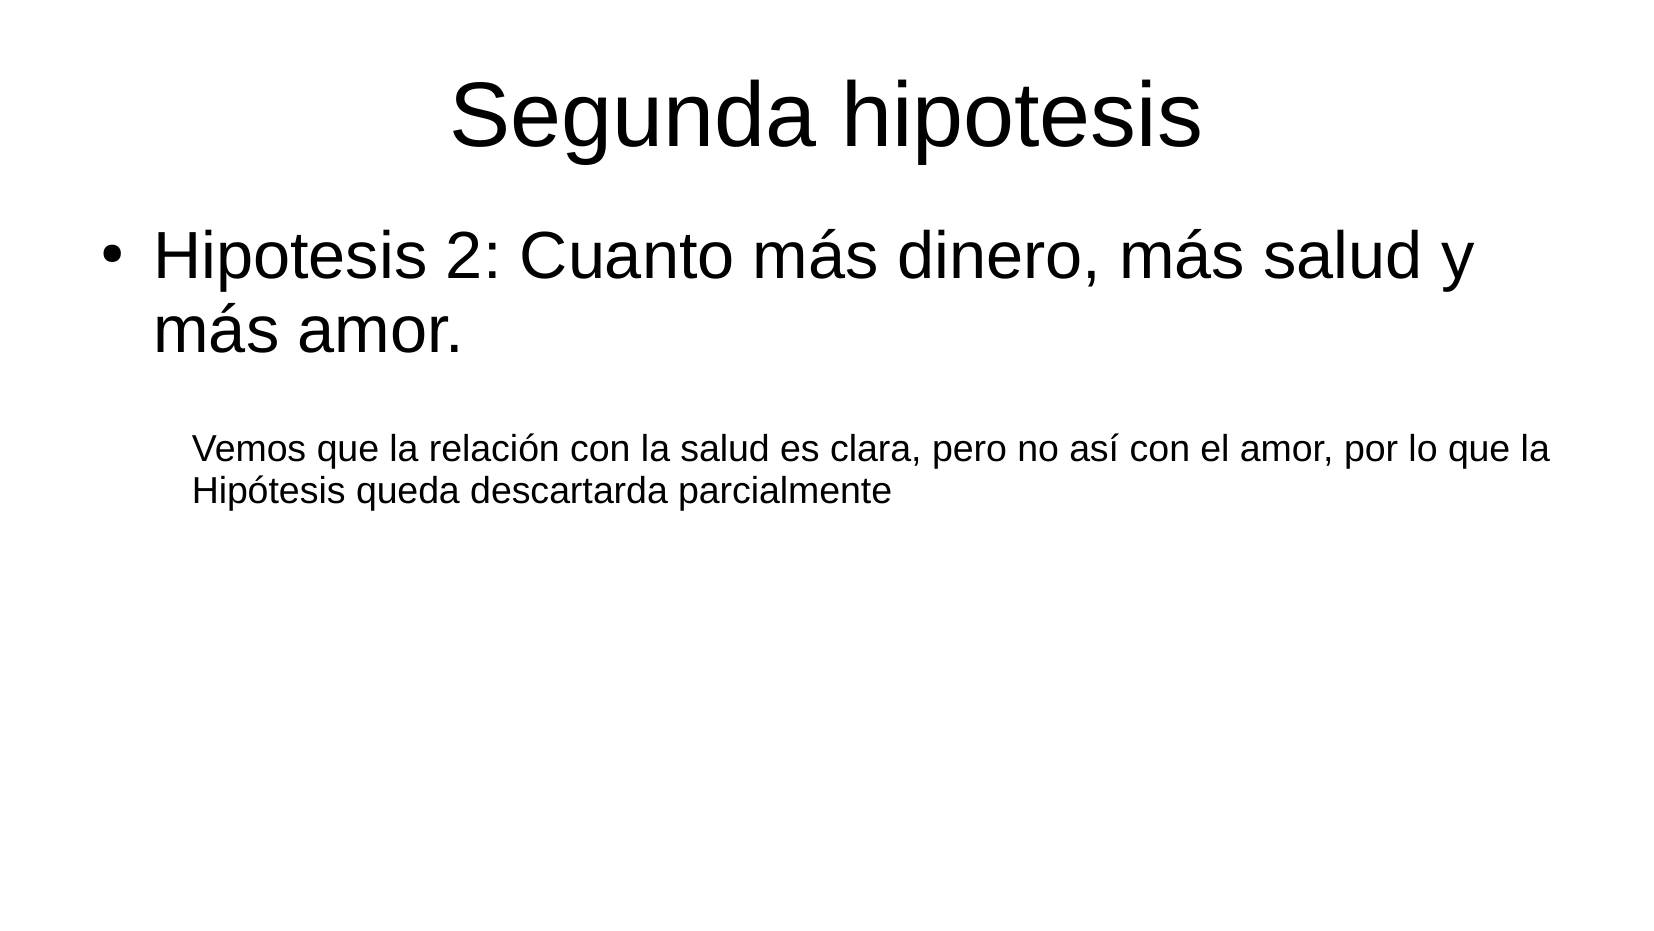

# Segunda hipotesis
Hipotesis 2: Cuanto más dinero, más salud y más amor.
Vemos que la relación con la salud es clara, pero no así con el amor, por lo que la
Hipótesis queda descartarda parcialmente